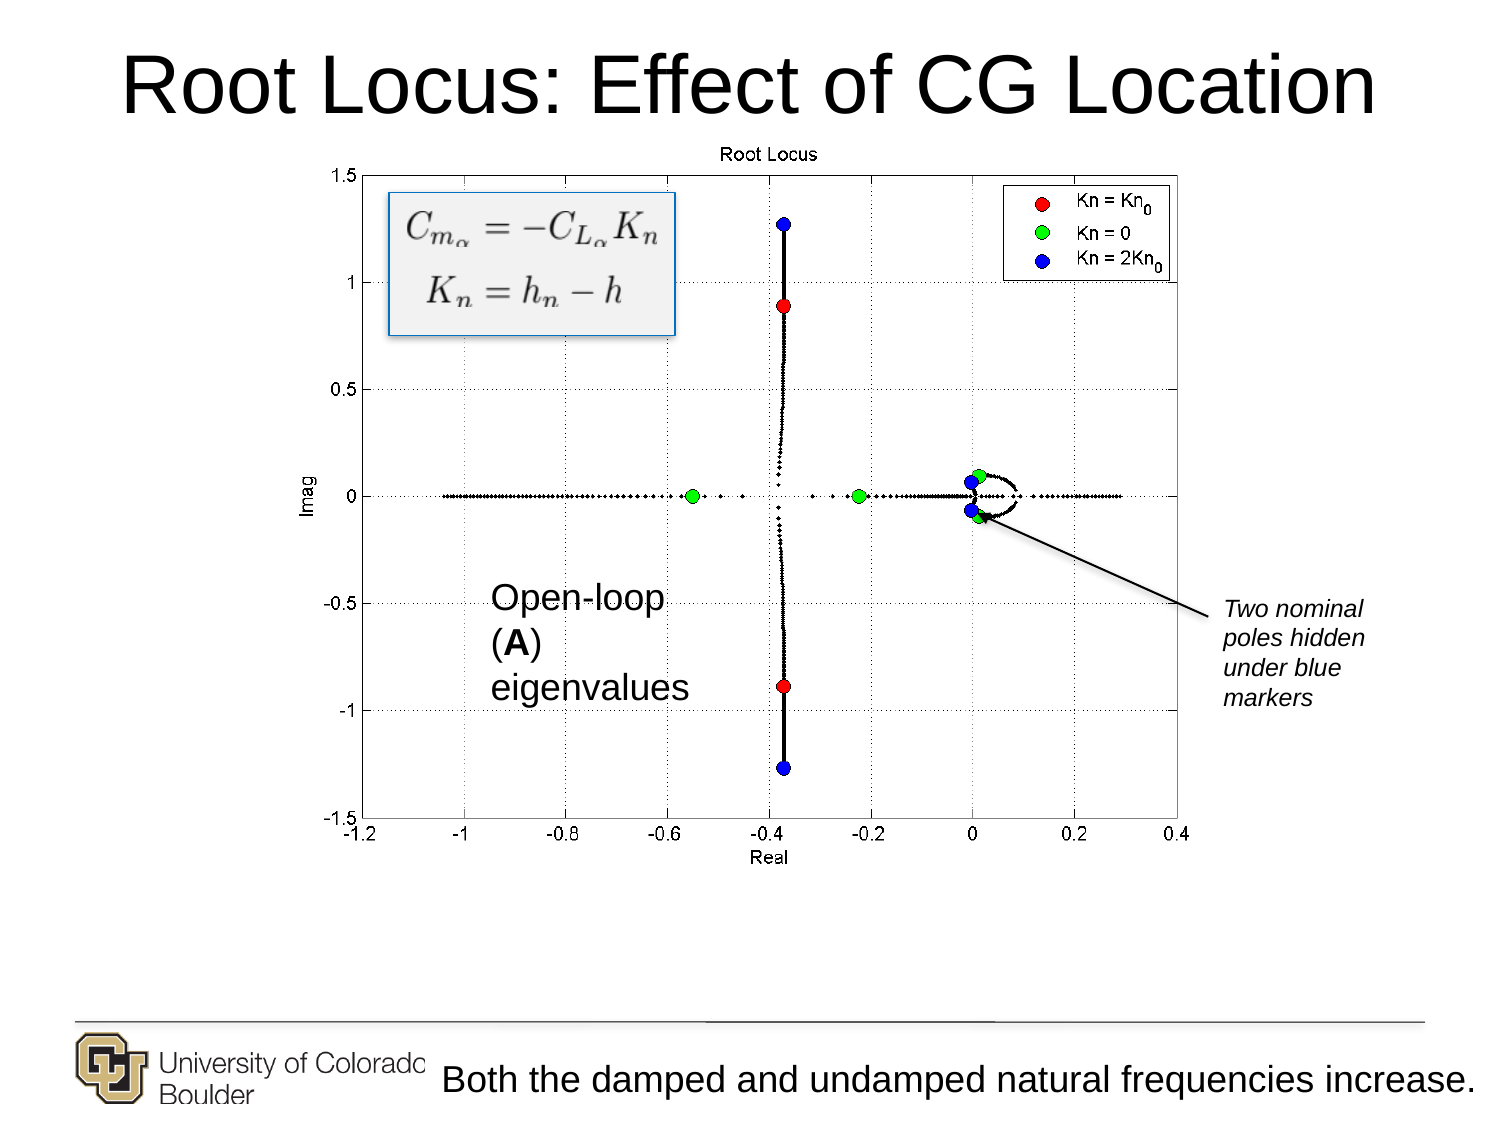

# Root Locus: Effect of CG Location
Open-loop (A) eigenvalues
Two nominal poles hidden under blue markers
Both the damped and undamped natural frequencies increase.